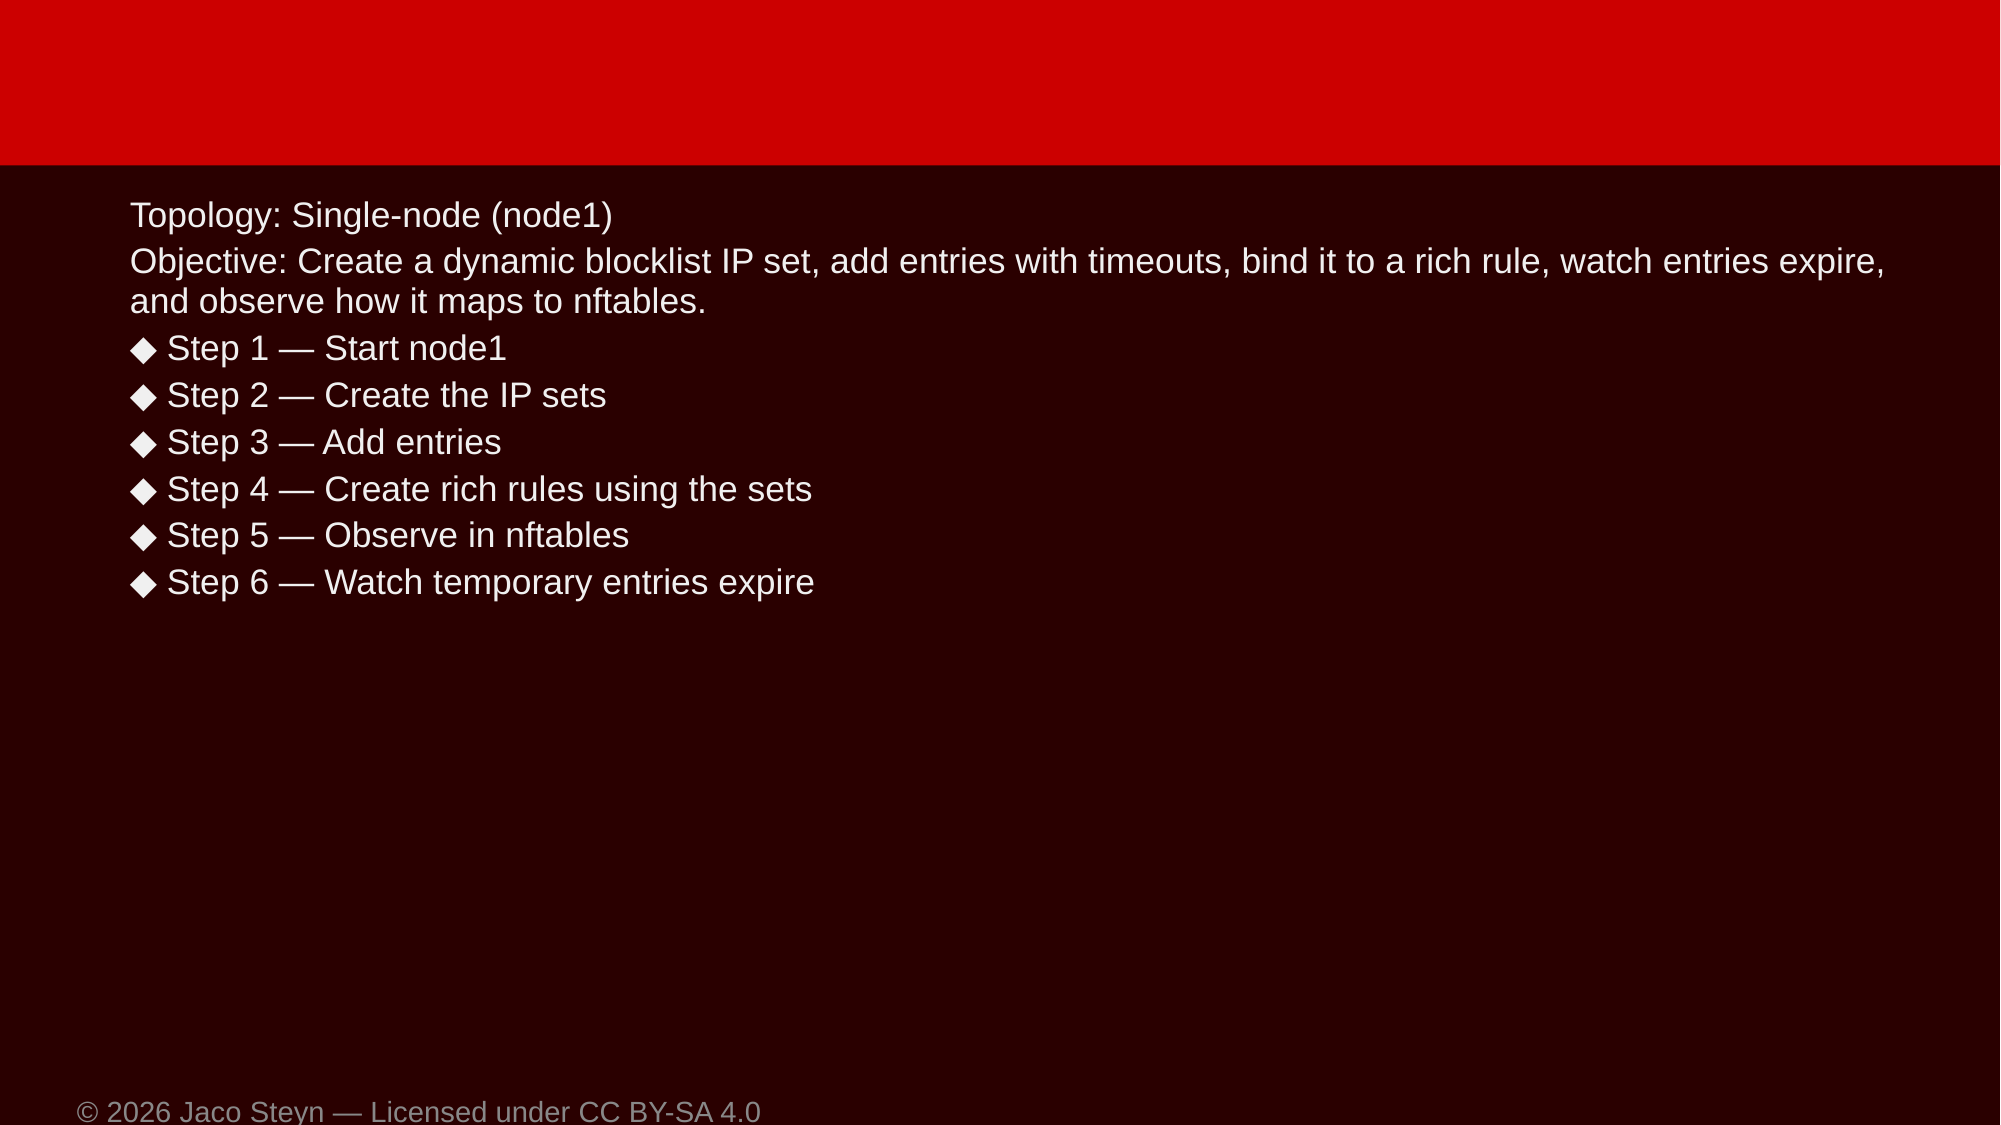

🔧 Lab 9 — Dynamic Block List with Auto-Expiry
Topology: Single-node (node1)
Objective: Create a dynamic blocklist IP set, add entries with timeouts, bind it to a rich rule, watch entries expire, and observe how it maps to nftables.
◆ Step 1 — Start node1
◆ Step 2 — Create the IP sets
◆ Step 3 — Add entries
◆ Step 4 — Create rich rules using the sets
◆ Step 5 — Observe in nftables
◆ Step 6 — Watch temporary entries expire
© 2026 Jaco Steyn — Licensed under CC BY-SA 4.0